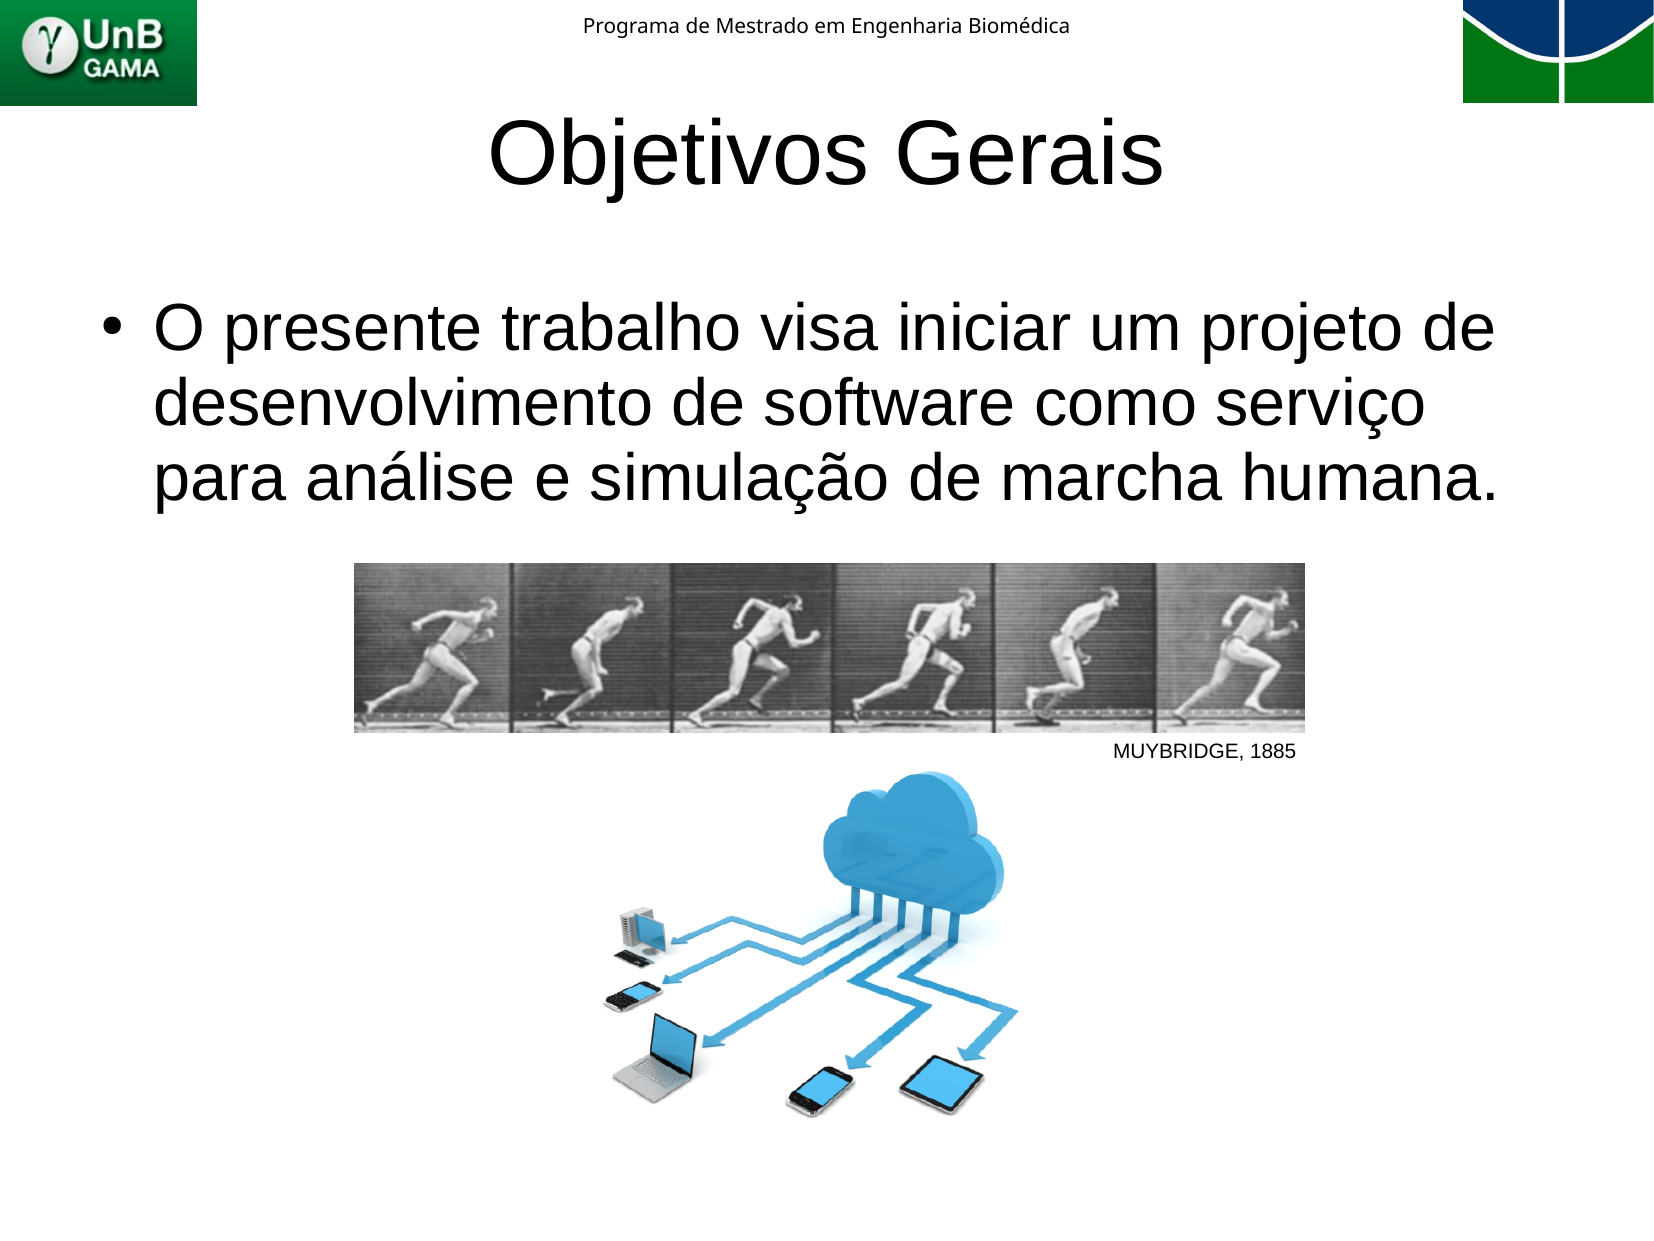

# Objetivos Gerais
O presente trabalho visa iniciar um projeto de desenvolvimento de software como serviço para análise e simulação de marcha humana.
MUYBRIDGE, 1885